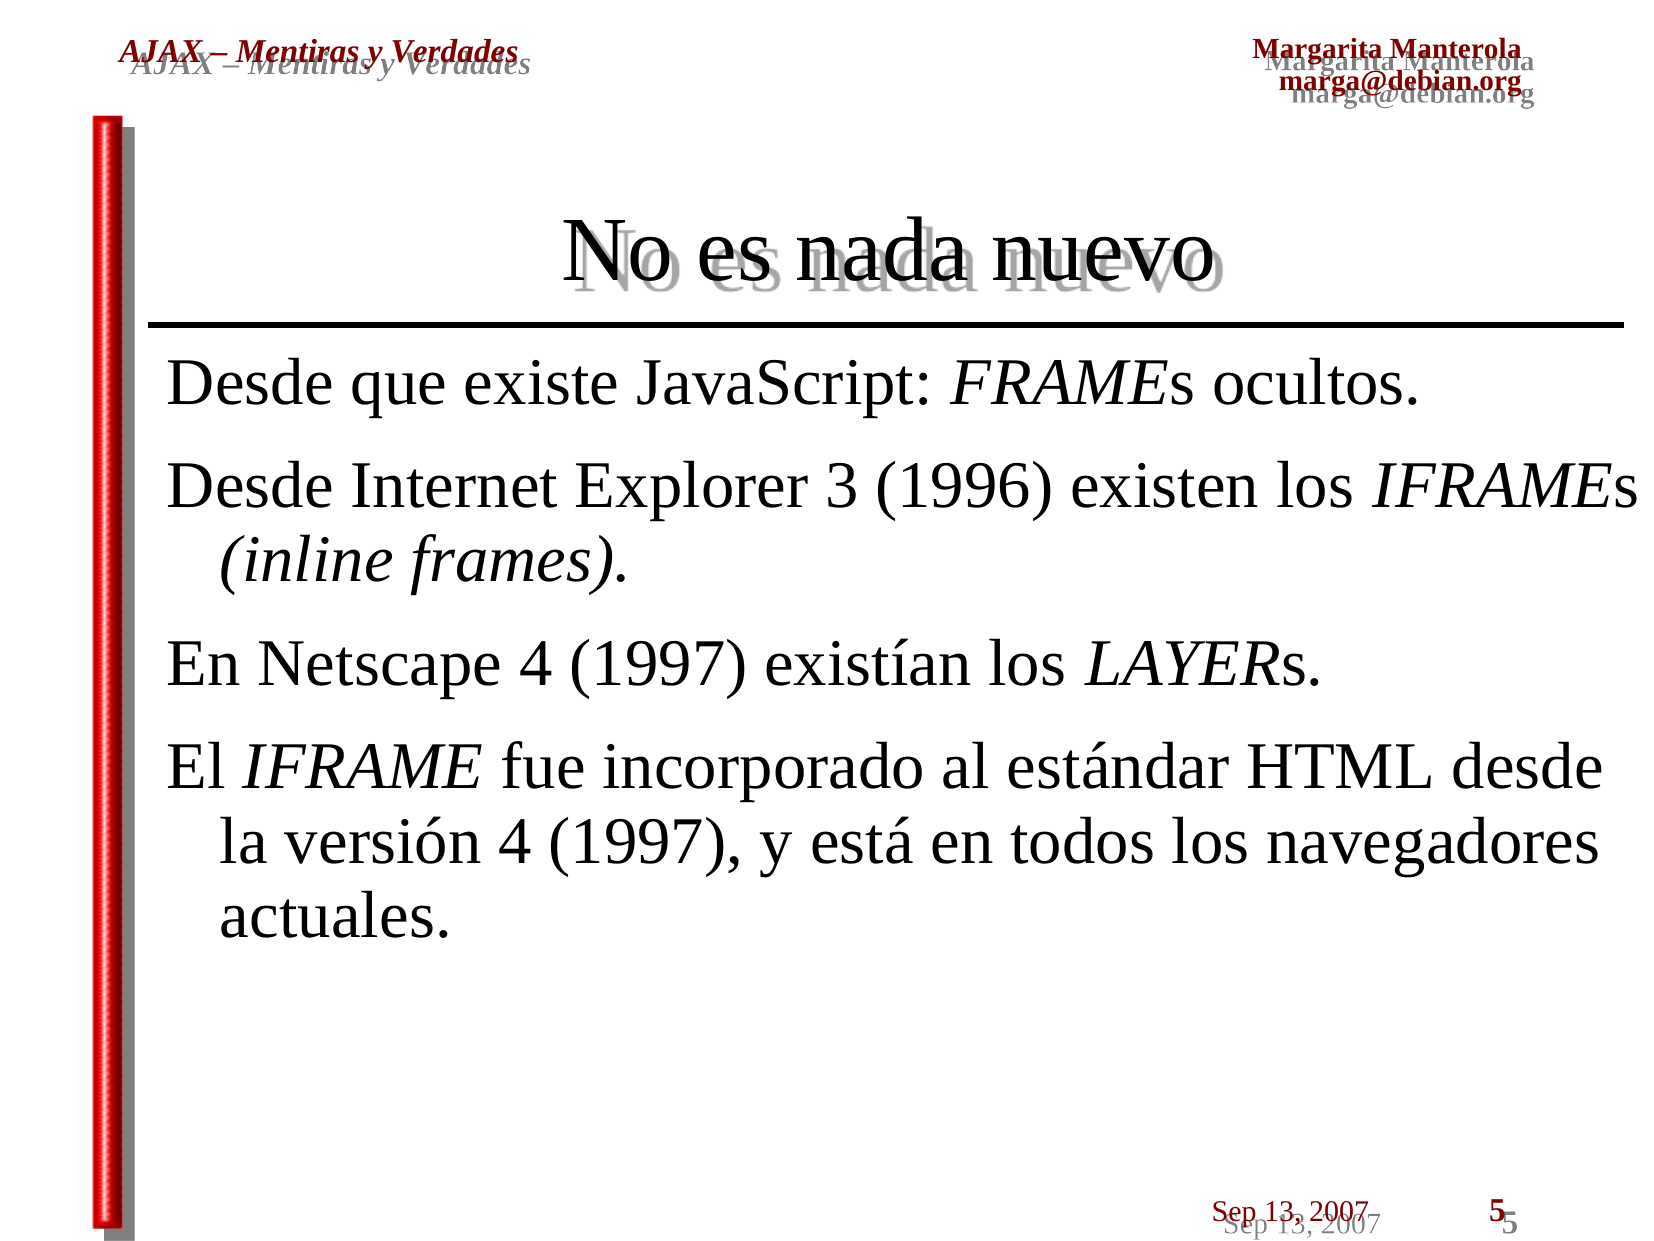

# No es nada nuevo
Desde que existe JavaScript: FRAMEs ocultos.
Desde Internet Explorer 3 (1996) existen los IFRAMEs (inline frames).
En Netscape 4 (1997) existían los LAYERs.
El IFRAME fue incorporado al estándar HTML desde la versión 4 (1997), y está en todos los navegadores actuales.